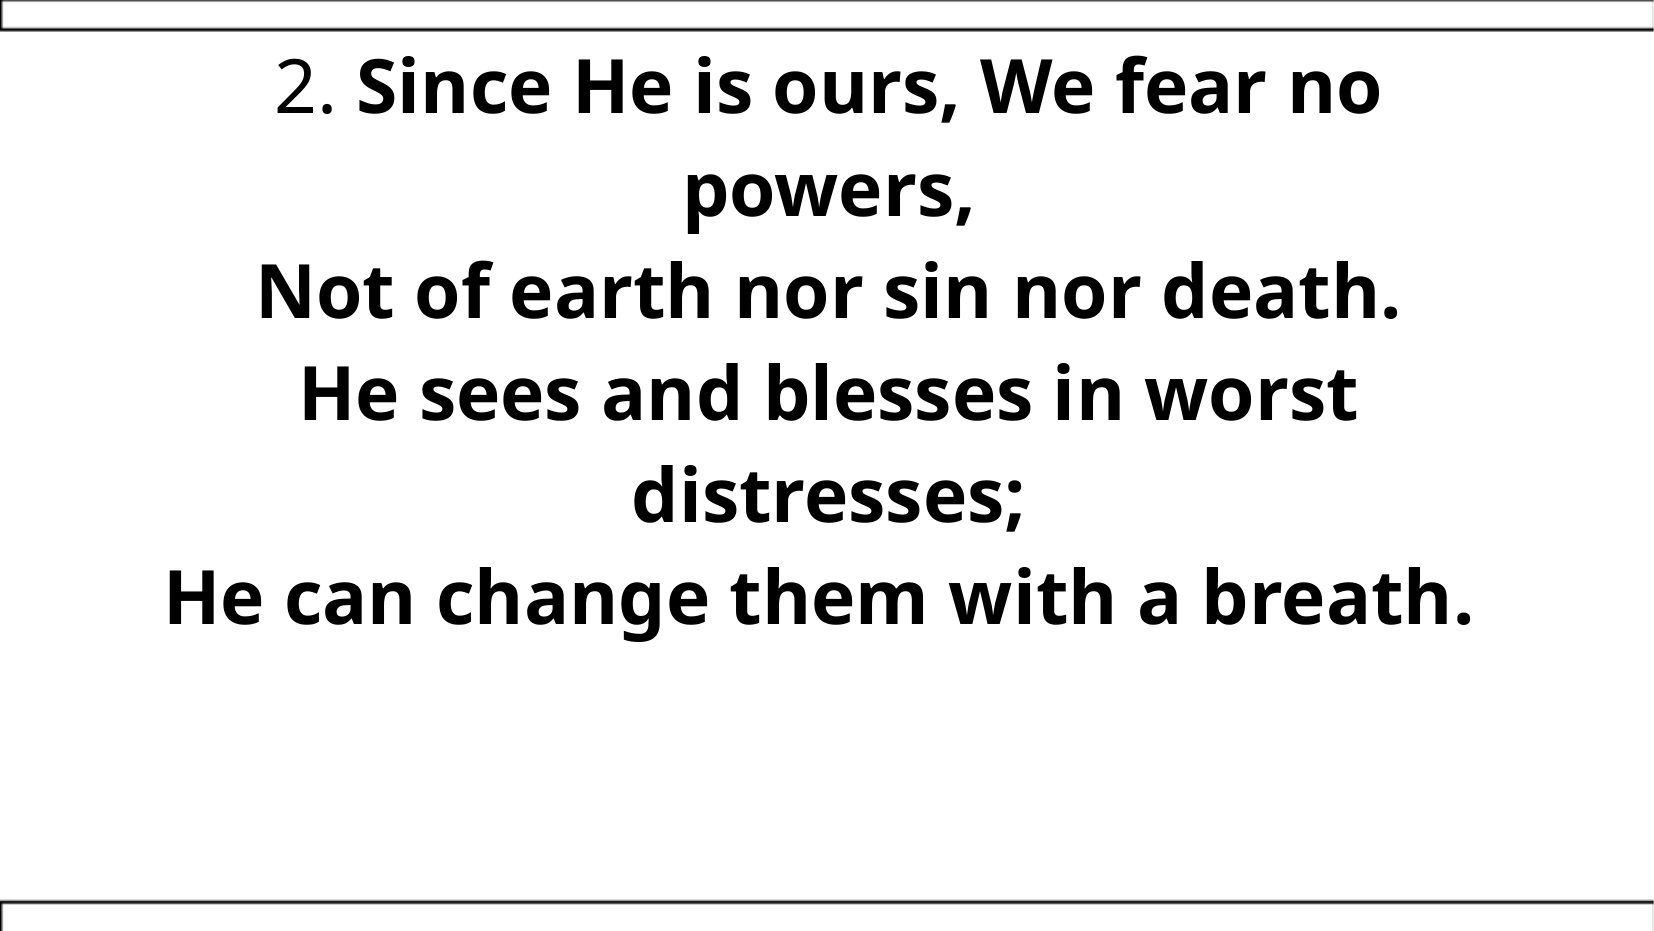

2. Since He is ours, We fear no powers,
Not of earth nor sin nor death.
He sees and blesses in worst distresses;
He can change them with a breath.